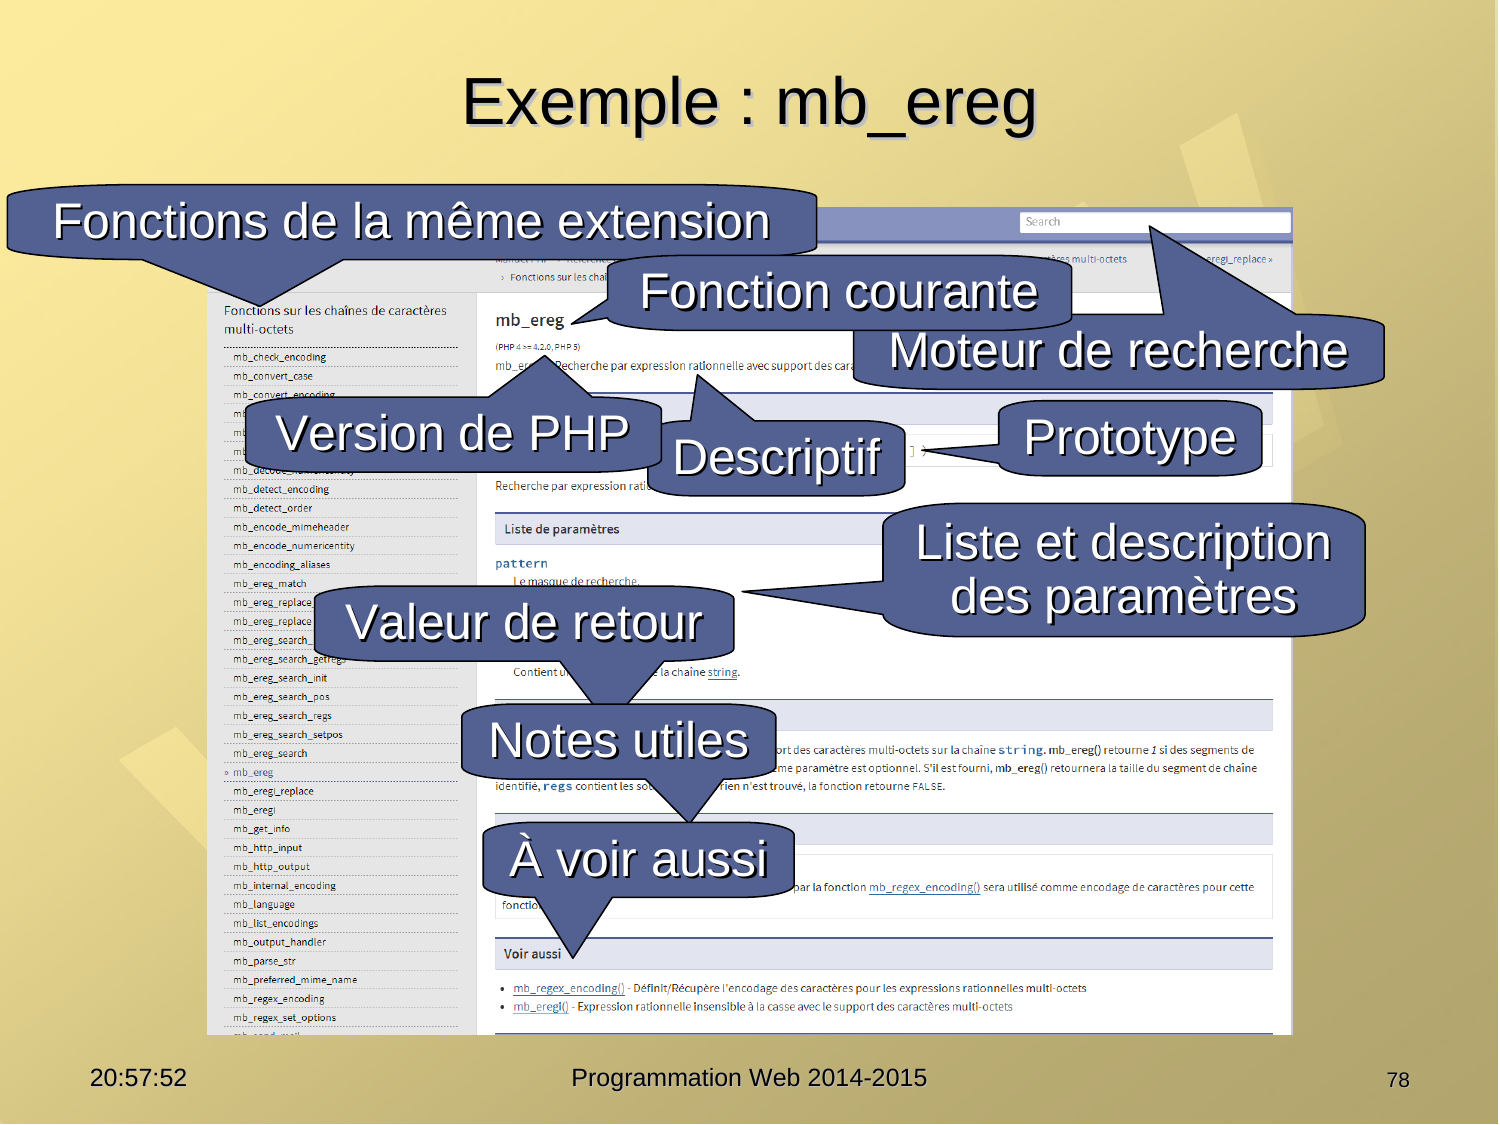

# Exemple : mb_ereg
Fonctions de la même extension
Fonction courante
Moteur de recherche
Version de PHP
Prototype
Descriptif
Liste et description
des paramètres
Valeur de retour
Notes utiles
À voir aussi
21:08:10
Programmation Web 2014-2015